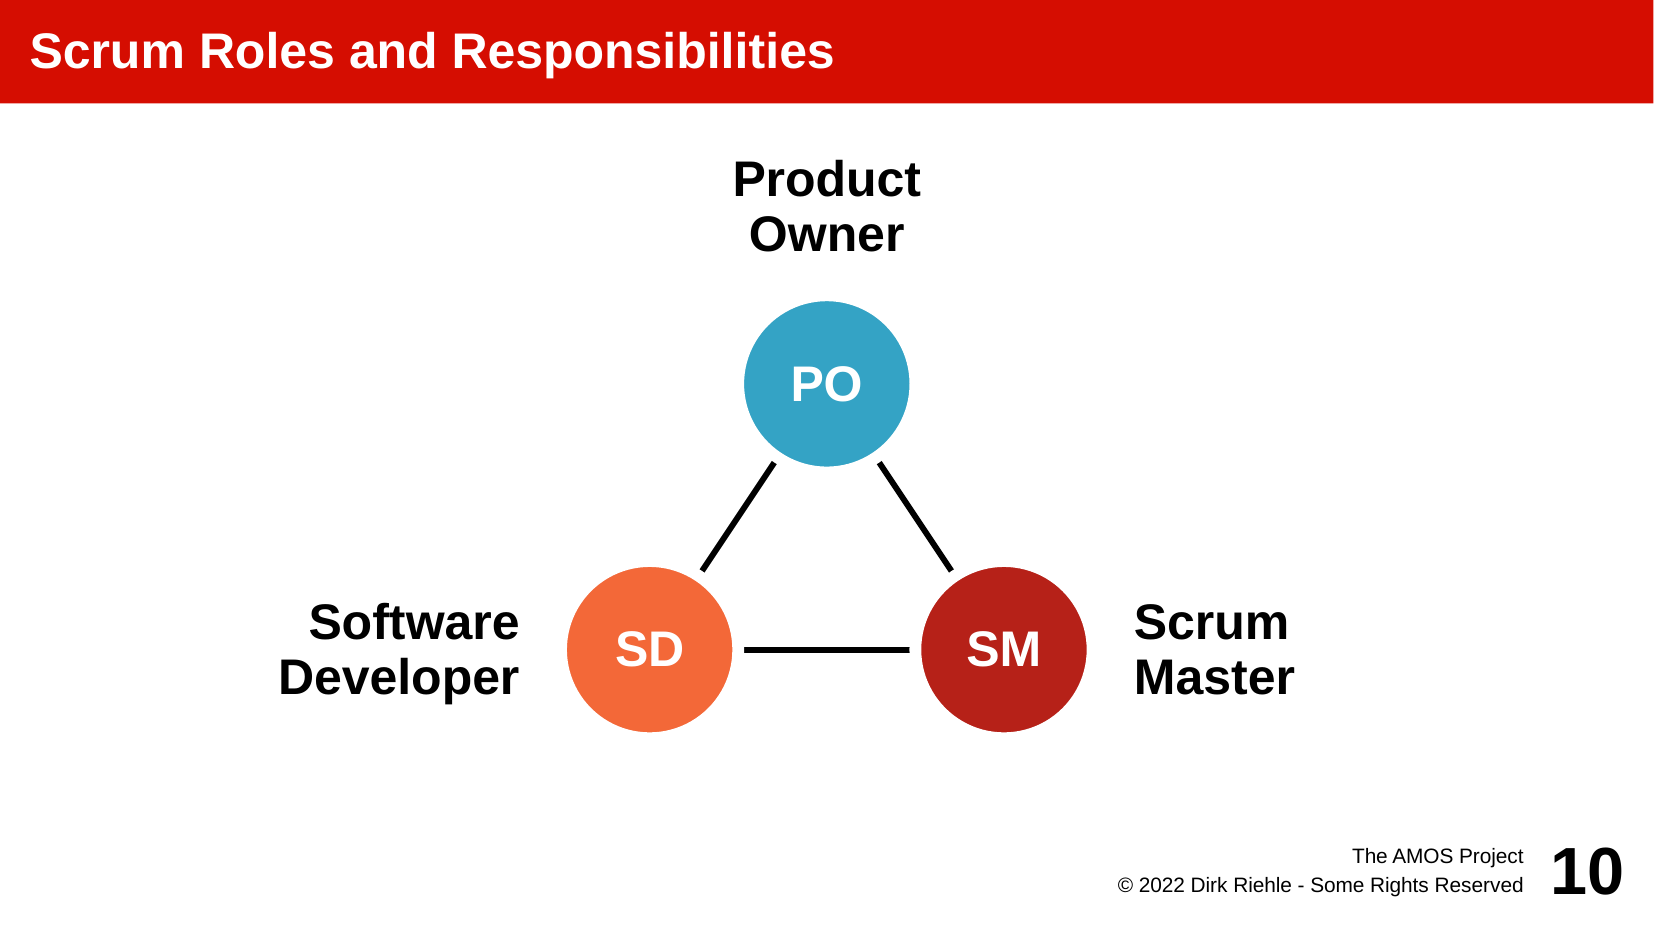

# Scrum Roles and Responsibilities
Product
Owner
PO
Software
Developer
SD
SM
Scrum
Master
The AMOS Project
10
© 2022 Dirk Riehle - Some Rights Reserved